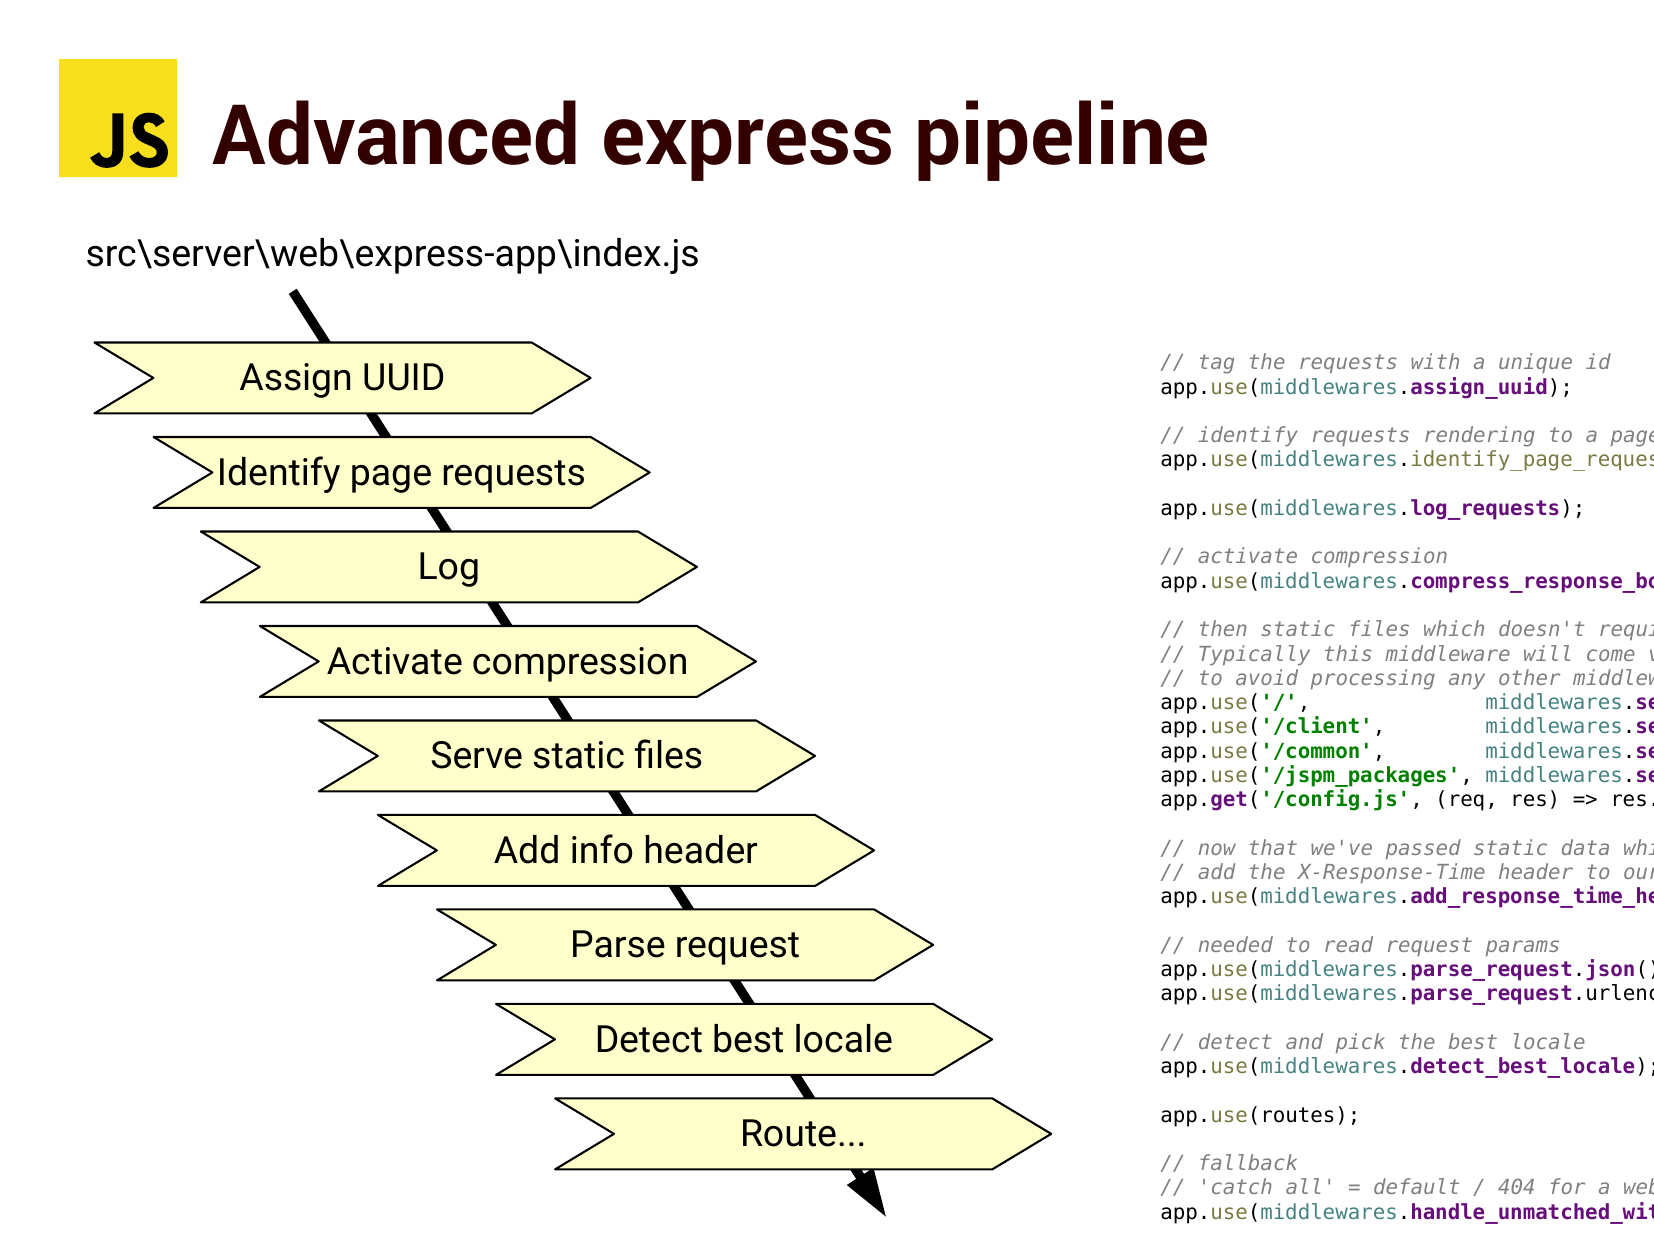

# Advanced express pipeline
src\server\web\express-app\index.js
// tag the requests with a unique id
app.use(middlewares.assign_uuid);
// identify requests rendering to a page from others (xhr, api...)
app.use(middlewares.identify_page_requests);
app.use(middlewares.log_requests);
// activate compression
app.use(middlewares.compress_response_body);
// then static files which doesn't require special processing.
// Typically this middleware will come very early in the stack
// to avoid processing any other middleware if we already know the request is for a static file
app.use('/', middlewares.serve_static_files( config.web.favicons_dir ));
app.use('/client', middlewares.serve_static_files('src/client'));
app.use('/common', middlewares.serve_static_files('src/common'));
app.use('/jspm_packages', middlewares.serve_static_files('jspm_packages'));
app.get('/config.js', (req, res) => res.sendFile('config.js', { root: process.cwd()}));
// now that we've passed static data which may be CDN'd or served by a reverse proxy,
// add the X-Response-Time header to our responses
app.use(middlewares.add_response_time_header);
// needed to read request params
app.use(middlewares.parse_request.json());
app.use(middlewares.parse_request.urlencoded({ extended: false }));
// detect and pick the best locale
app.use(middlewares.detect_best_locale);
app.use(routes);
// fallback
// 'catch all' = default / 404 for a webapp
app.use(middlewares.handle_unmatched_with_404);
Assign UUID
Identify page requests
Log
Activate compression
Serve static files
Add info header
Parse request
Detect best locale
Route...